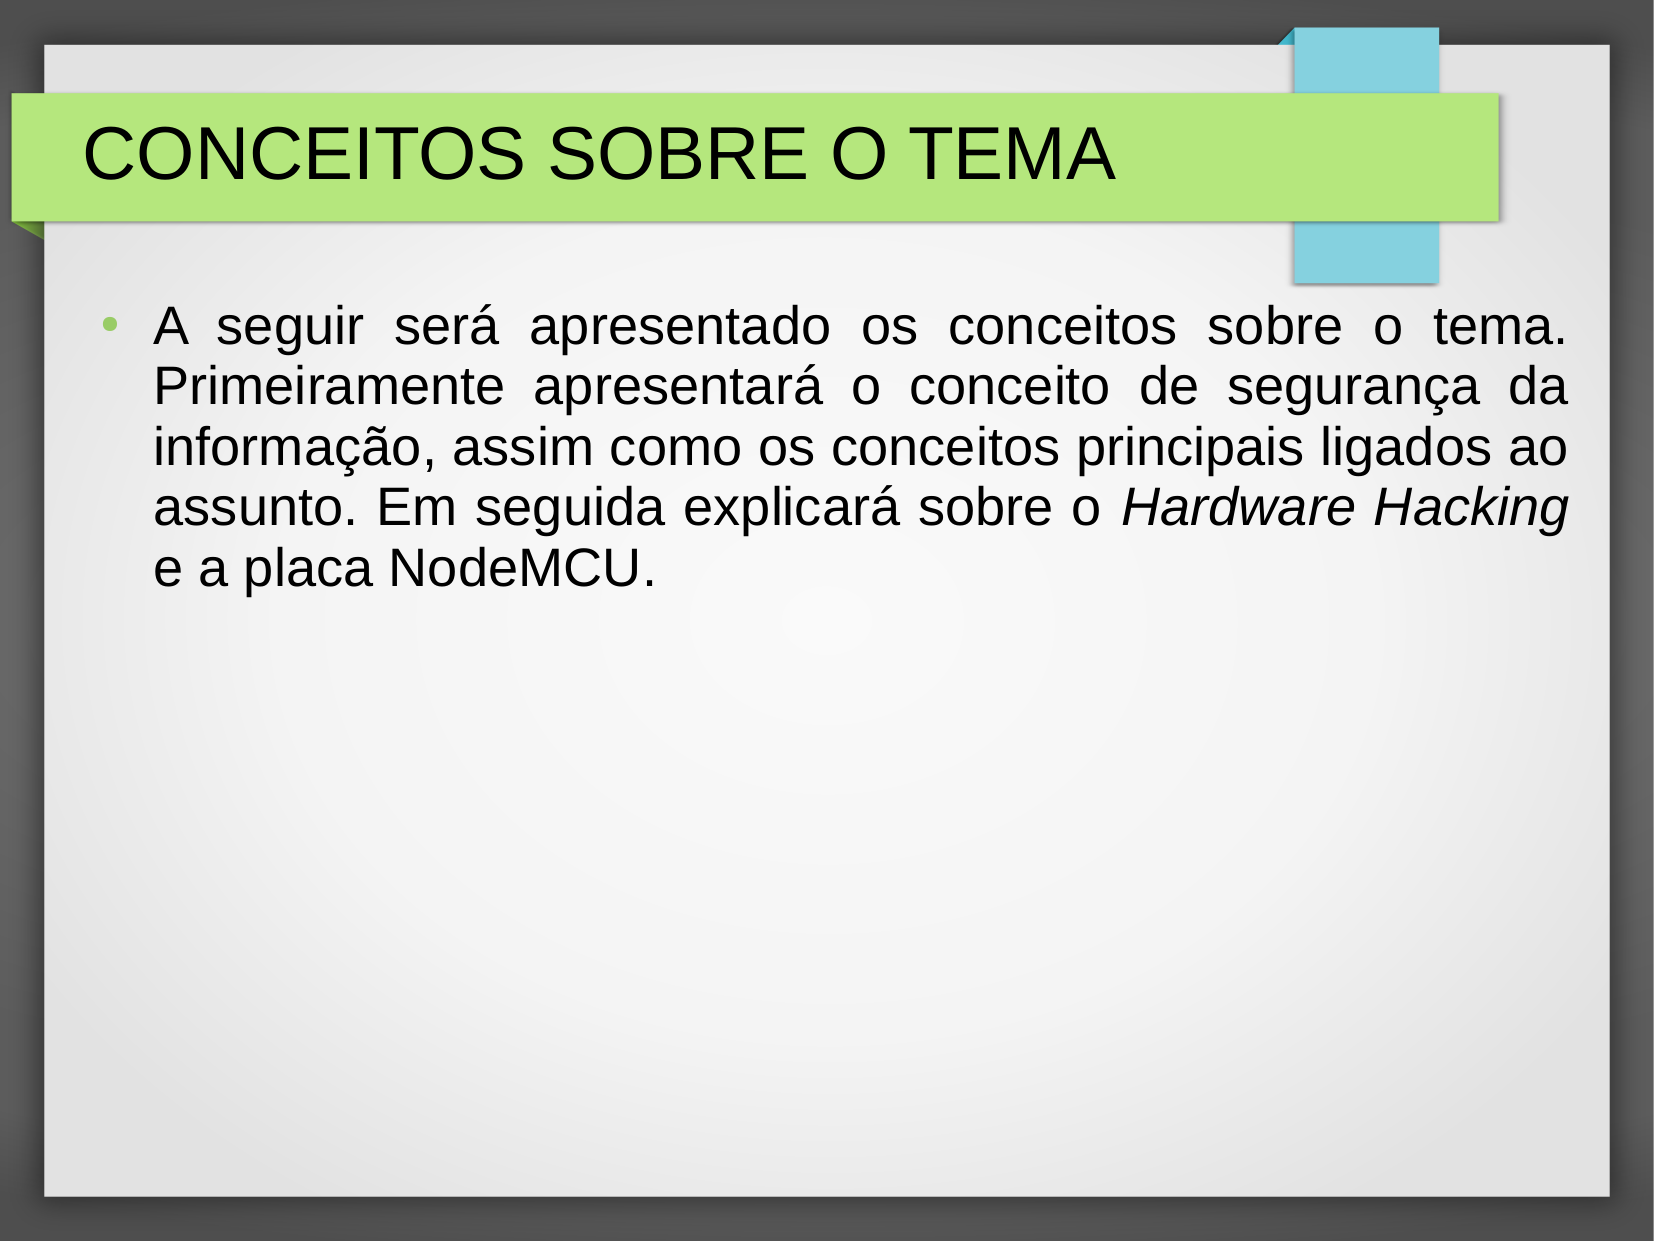

# CONCEITOS SOBRE O TEMA
A seguir será apresentado os conceitos sobre o tema. Primeiramente apresentará o conceito de segurança da informação, assim como os conceitos principais ligados ao assunto. Em seguida explicará sobre o Hardware Hacking e a placa NodeMCU.